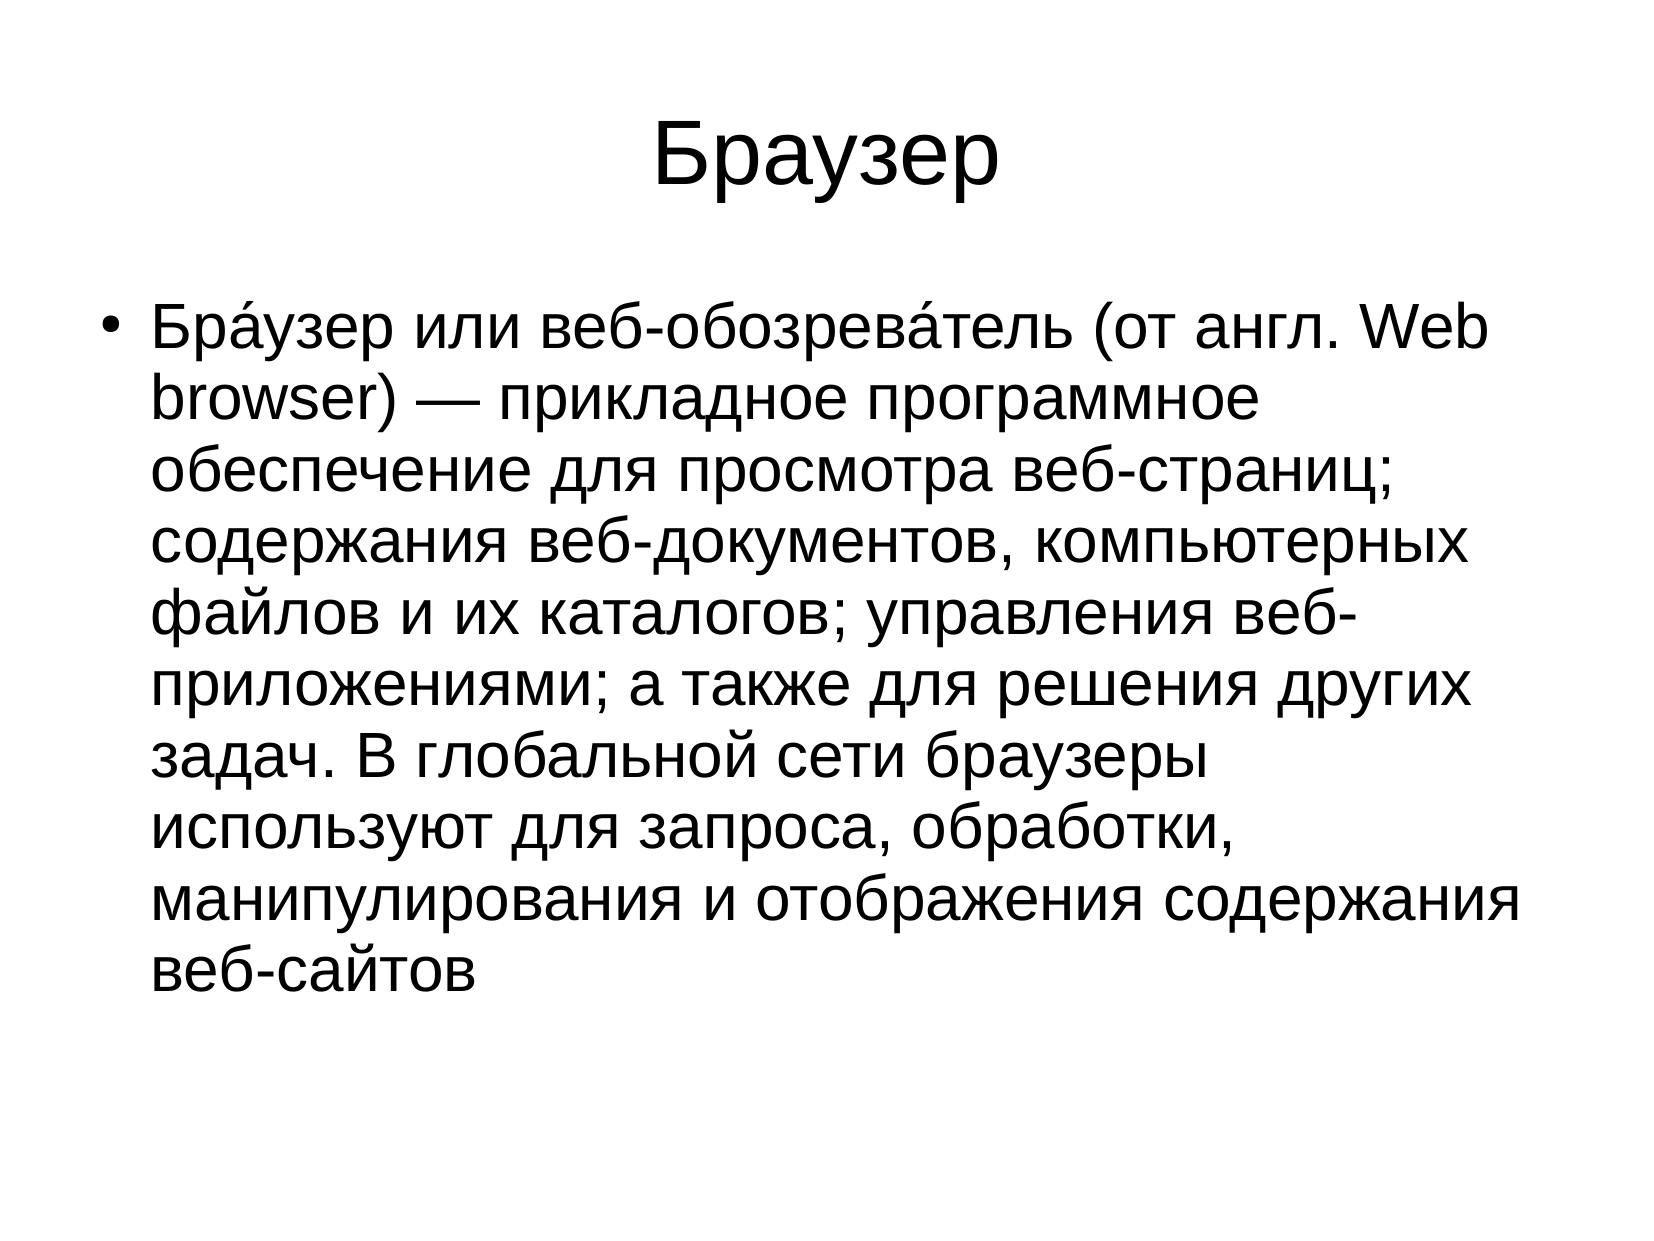

# Браузер
Бра́узер или веб-обозрева́тель (от англ. Web browser) — прикладное программное обеспечение для просмотра веб-страниц; содержания веб-документов, компьютерных файлов и их каталогов; управления веб-приложениями; а также для решения других задач. В глобальной сети браузеры используют для запроса, обработки, манипулирования и отображения содержания веб-сайтов